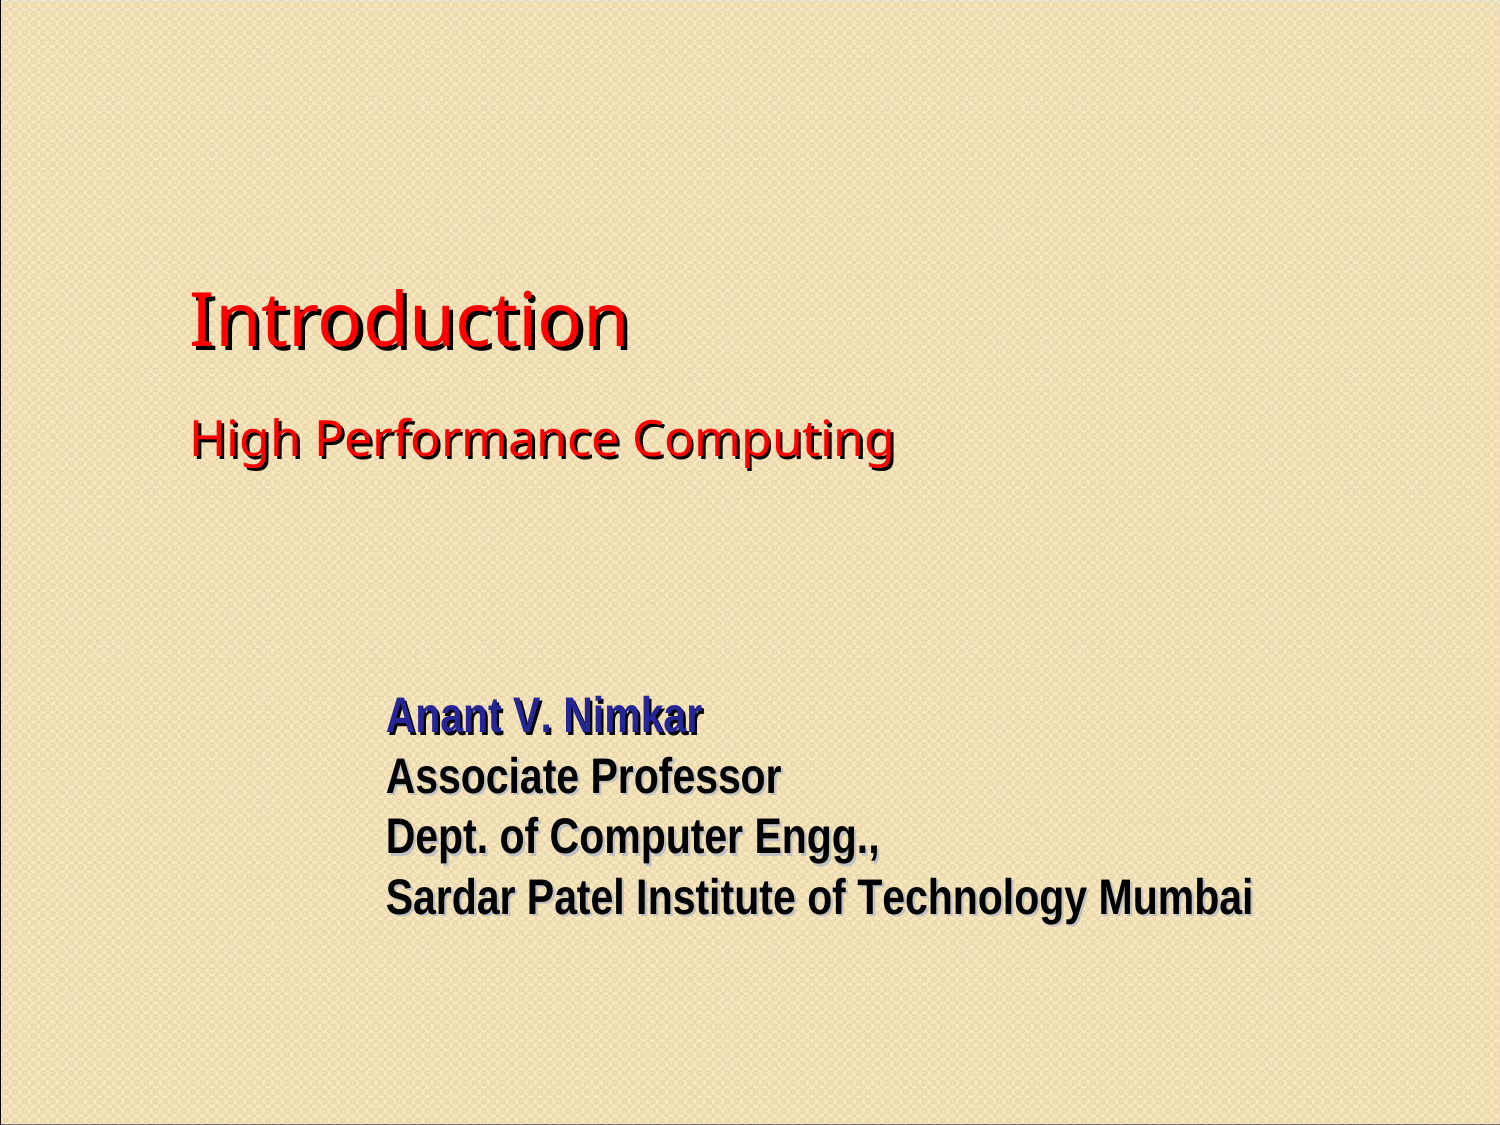

# Introduction High Performance Computing
Anant V. Nimkar
Associate Professor
Dept. of Computer Engg.,
Sardar Patel Institute of Technology Mumbai